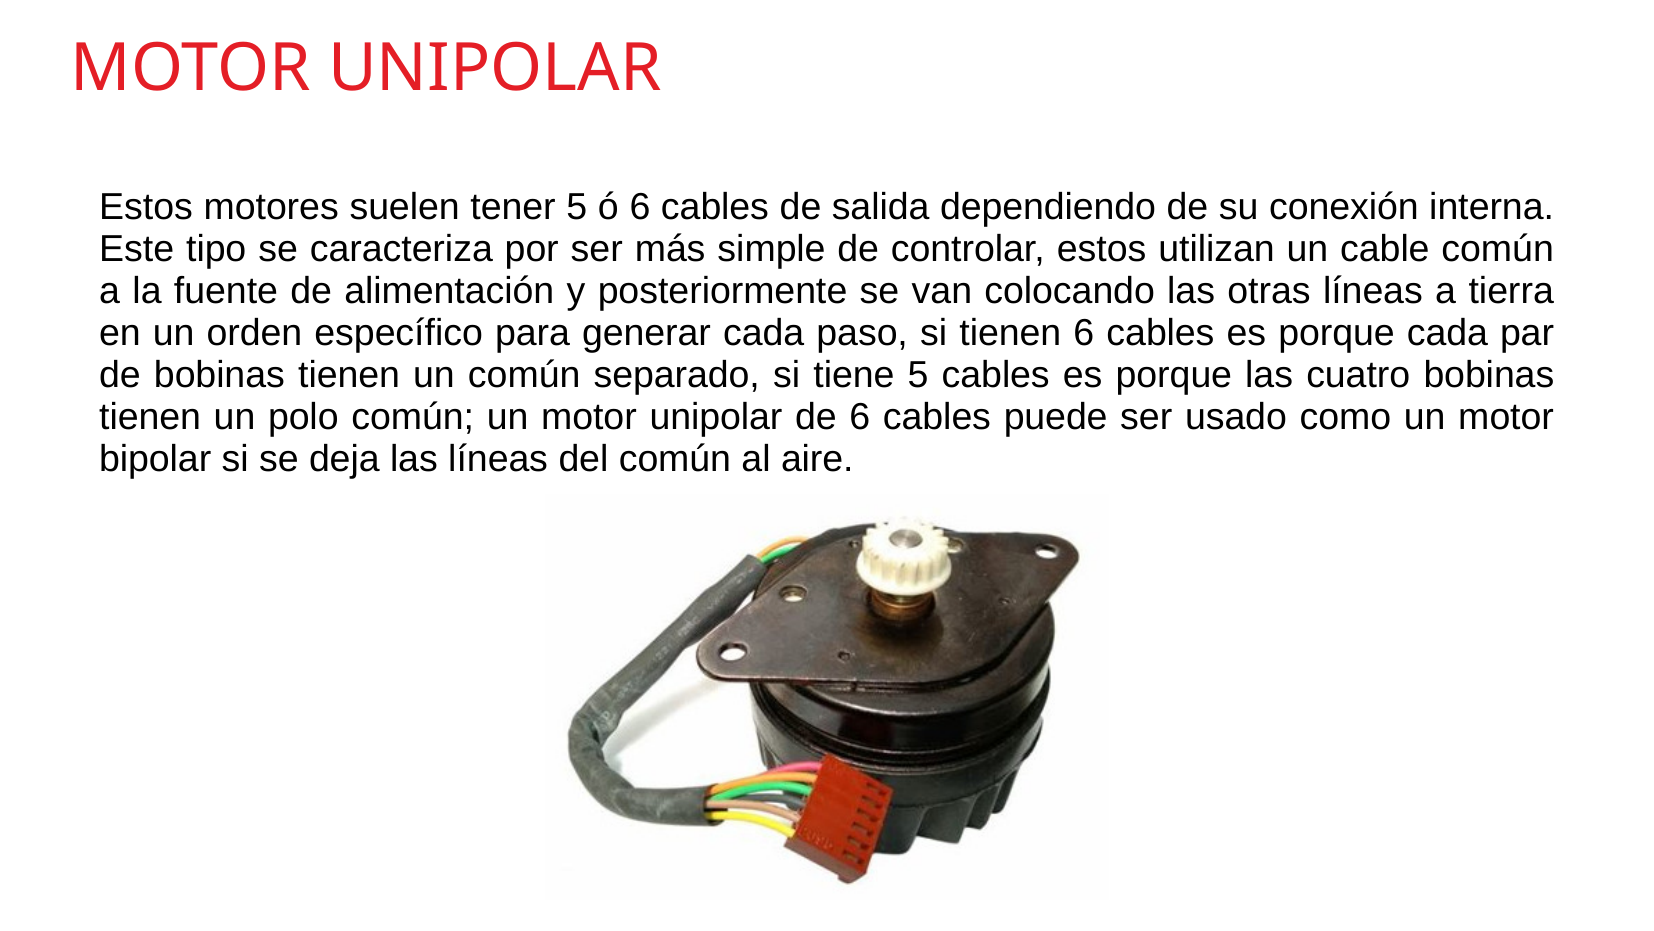

# MOTOR UNIPOLAR
Estos motores suelen tener 5 ó 6 cables de salida dependiendo de su conexión interna. Este tipo se caracteriza por ser más simple de controlar, estos utilizan un cable común a la fuente de alimentación y posteriormente se van colocando las otras líneas a tierra en un orden específico para generar cada paso, si tienen 6 cables es porque cada par de bobinas tienen un común separado, si tiene 5 cables es porque las cuatro bobinas tienen un polo común; un motor unipolar de 6 cables puede ser usado como un motor bipolar si se deja las líneas del común al aire.